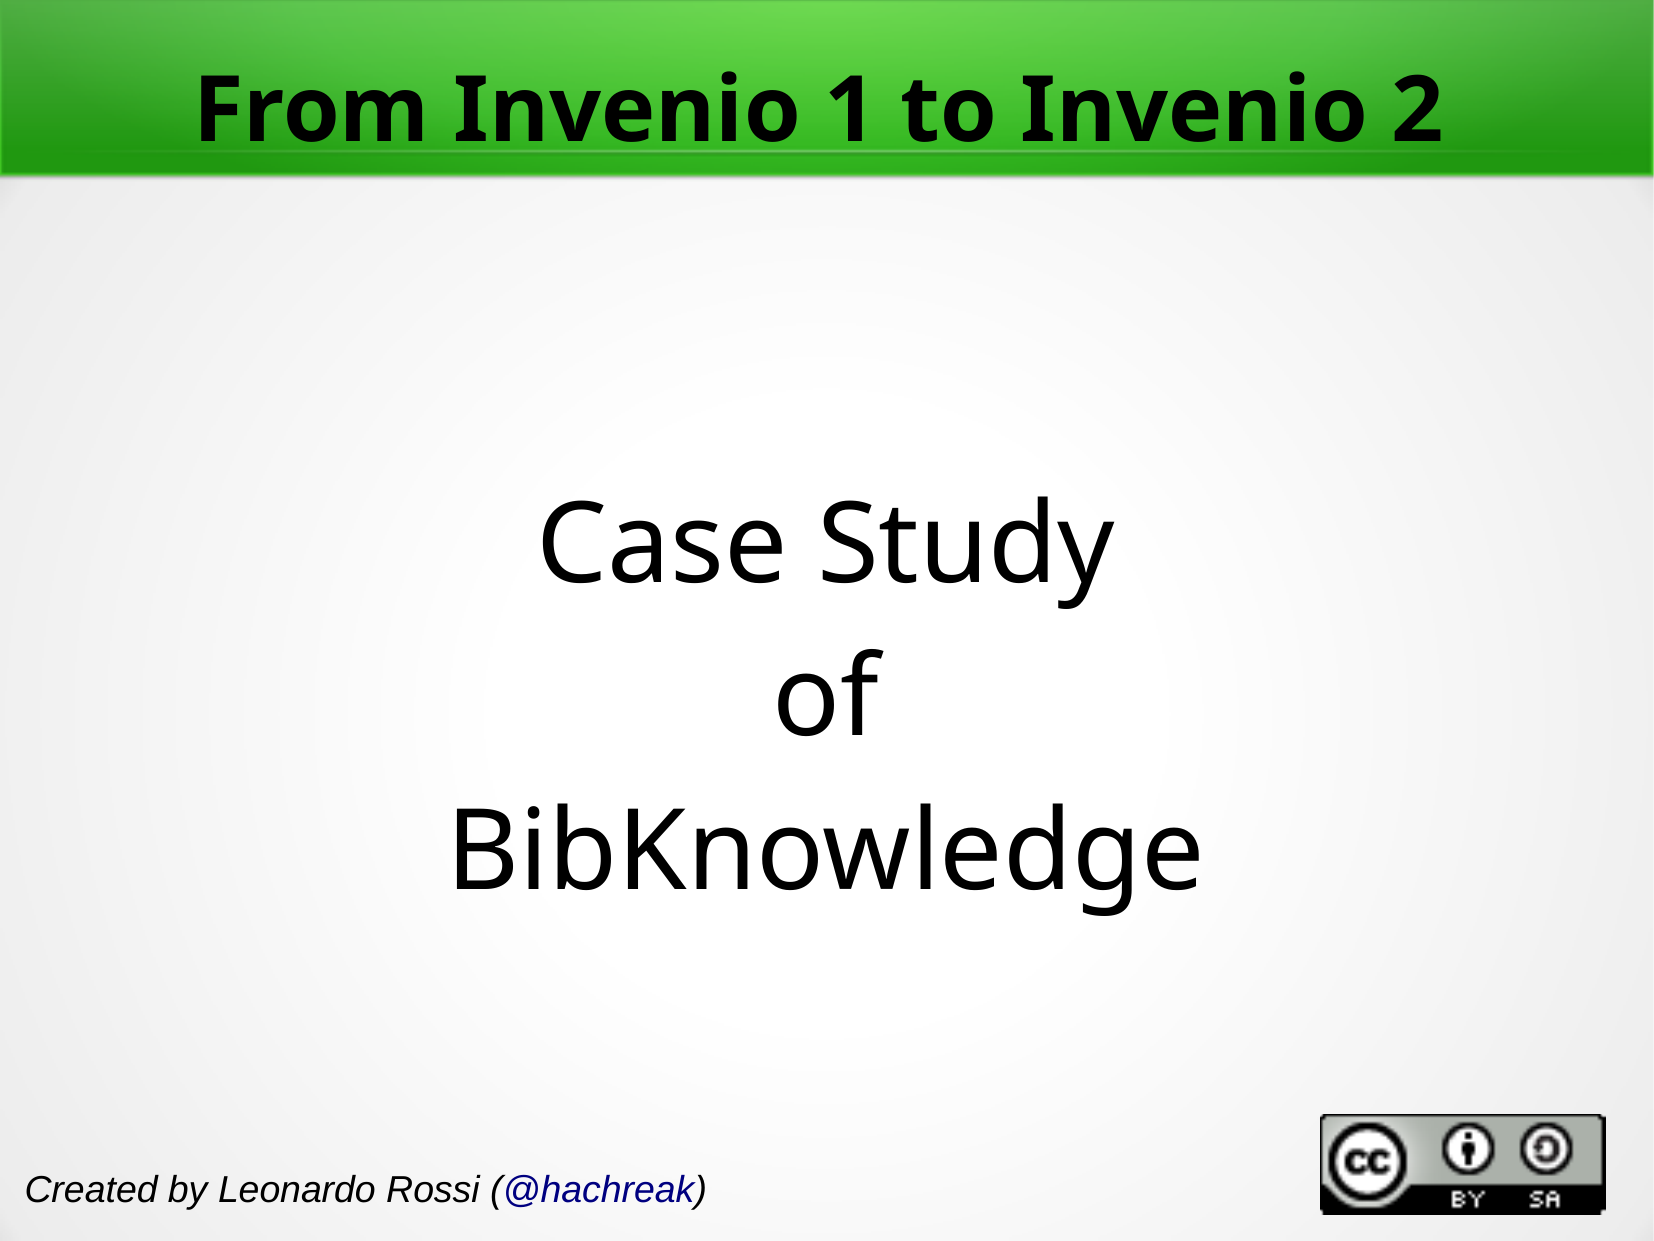

# From Invenio 1 to Invenio 2
Case Study
of
BibKnowledge
Created by Leonardo Rossi (@hachreak)